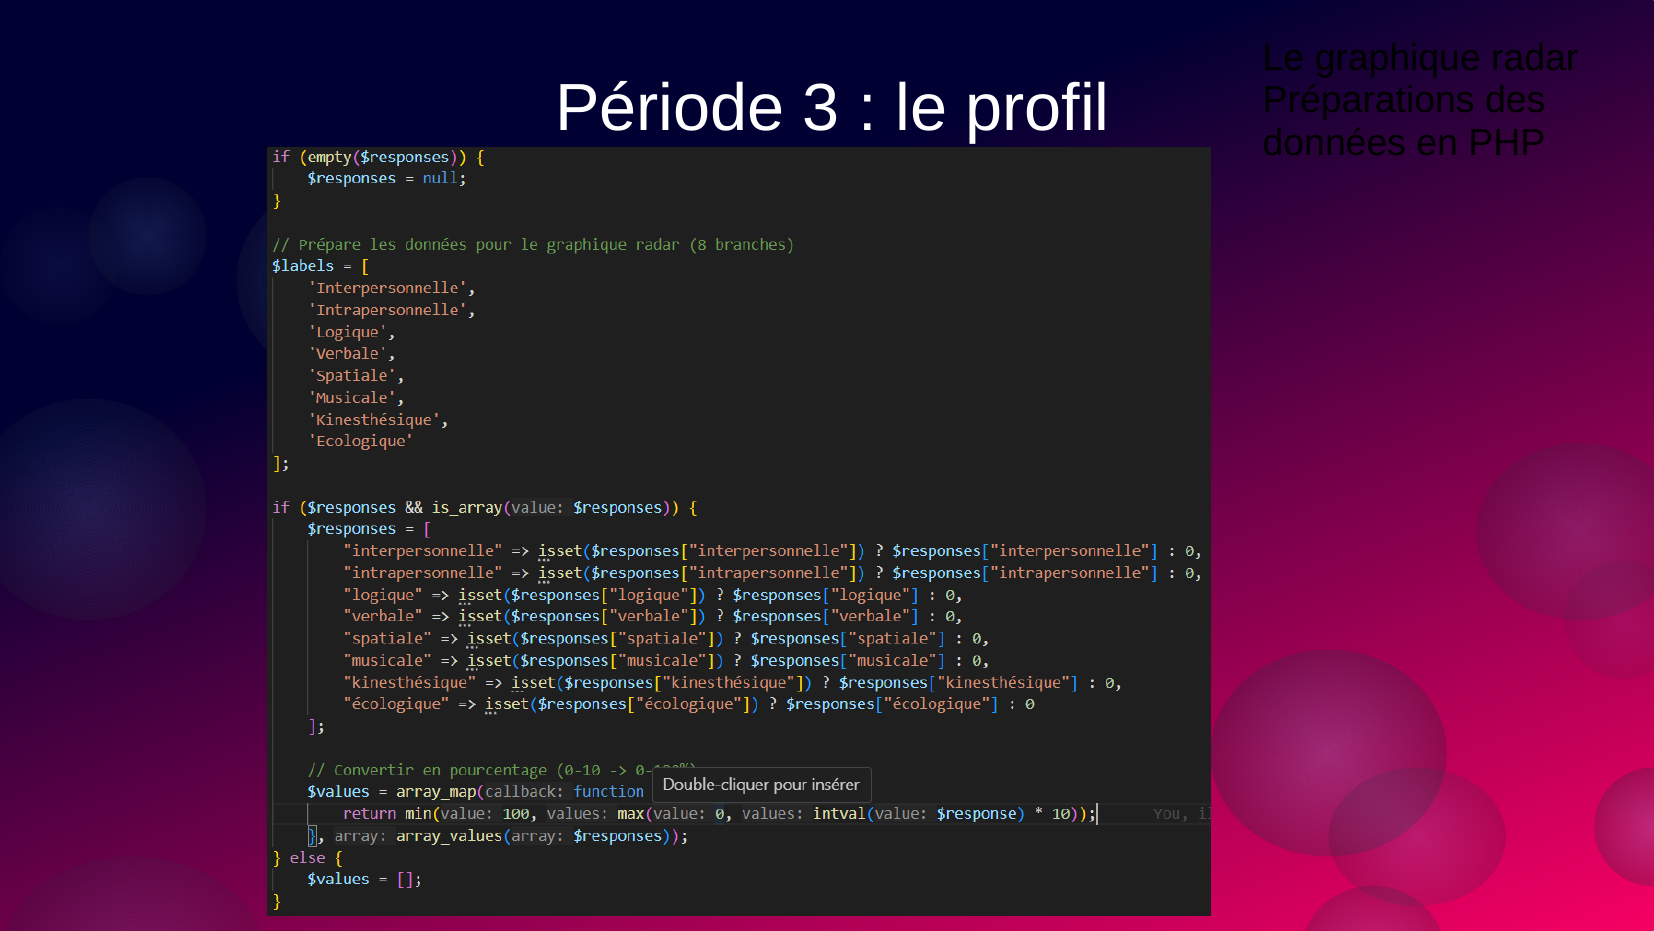

# Période 3 : le profil
Le graphique radar
Préparations des
données en PHP